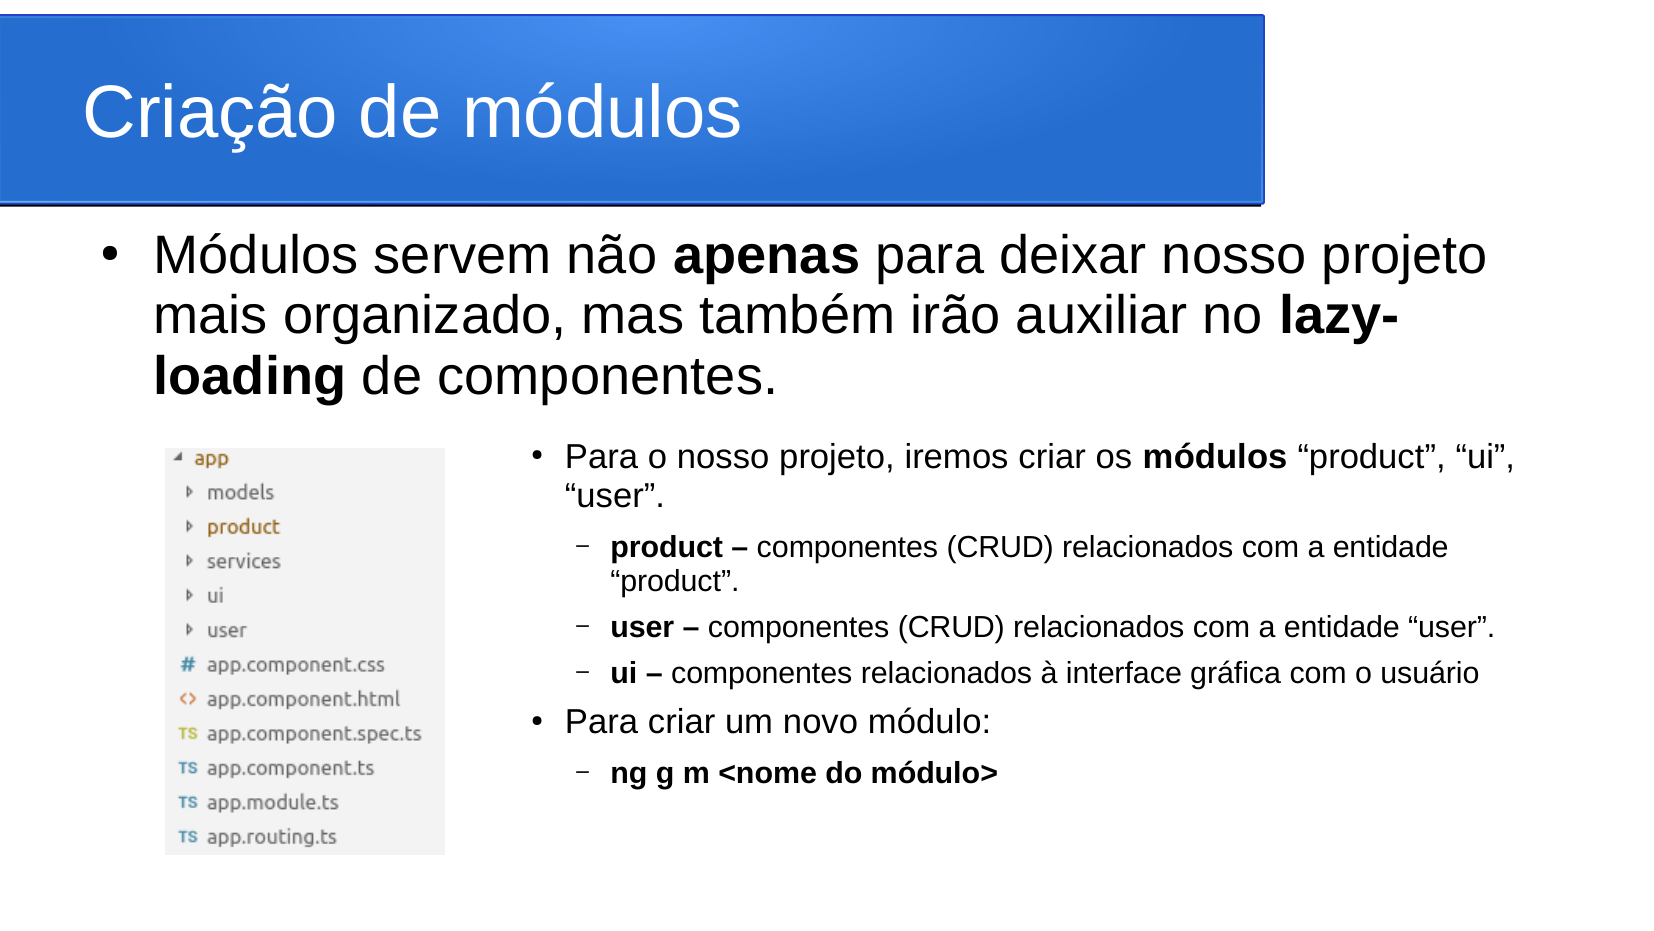

# Criação de módulos
Módulos servem não apenas para deixar nosso projeto mais organizado, mas também irão auxiliar no lazy-loading de componentes.
Para o nosso projeto, iremos criar os módulos “product”, “ui”, “user”.
product – componentes (CRUD) relacionados com a entidade “product”.
user – componentes (CRUD) relacionados com a entidade “user”.
ui – componentes relacionados à interface gráfica com o usuário
Para criar um novo módulo:
ng g m <nome do módulo>